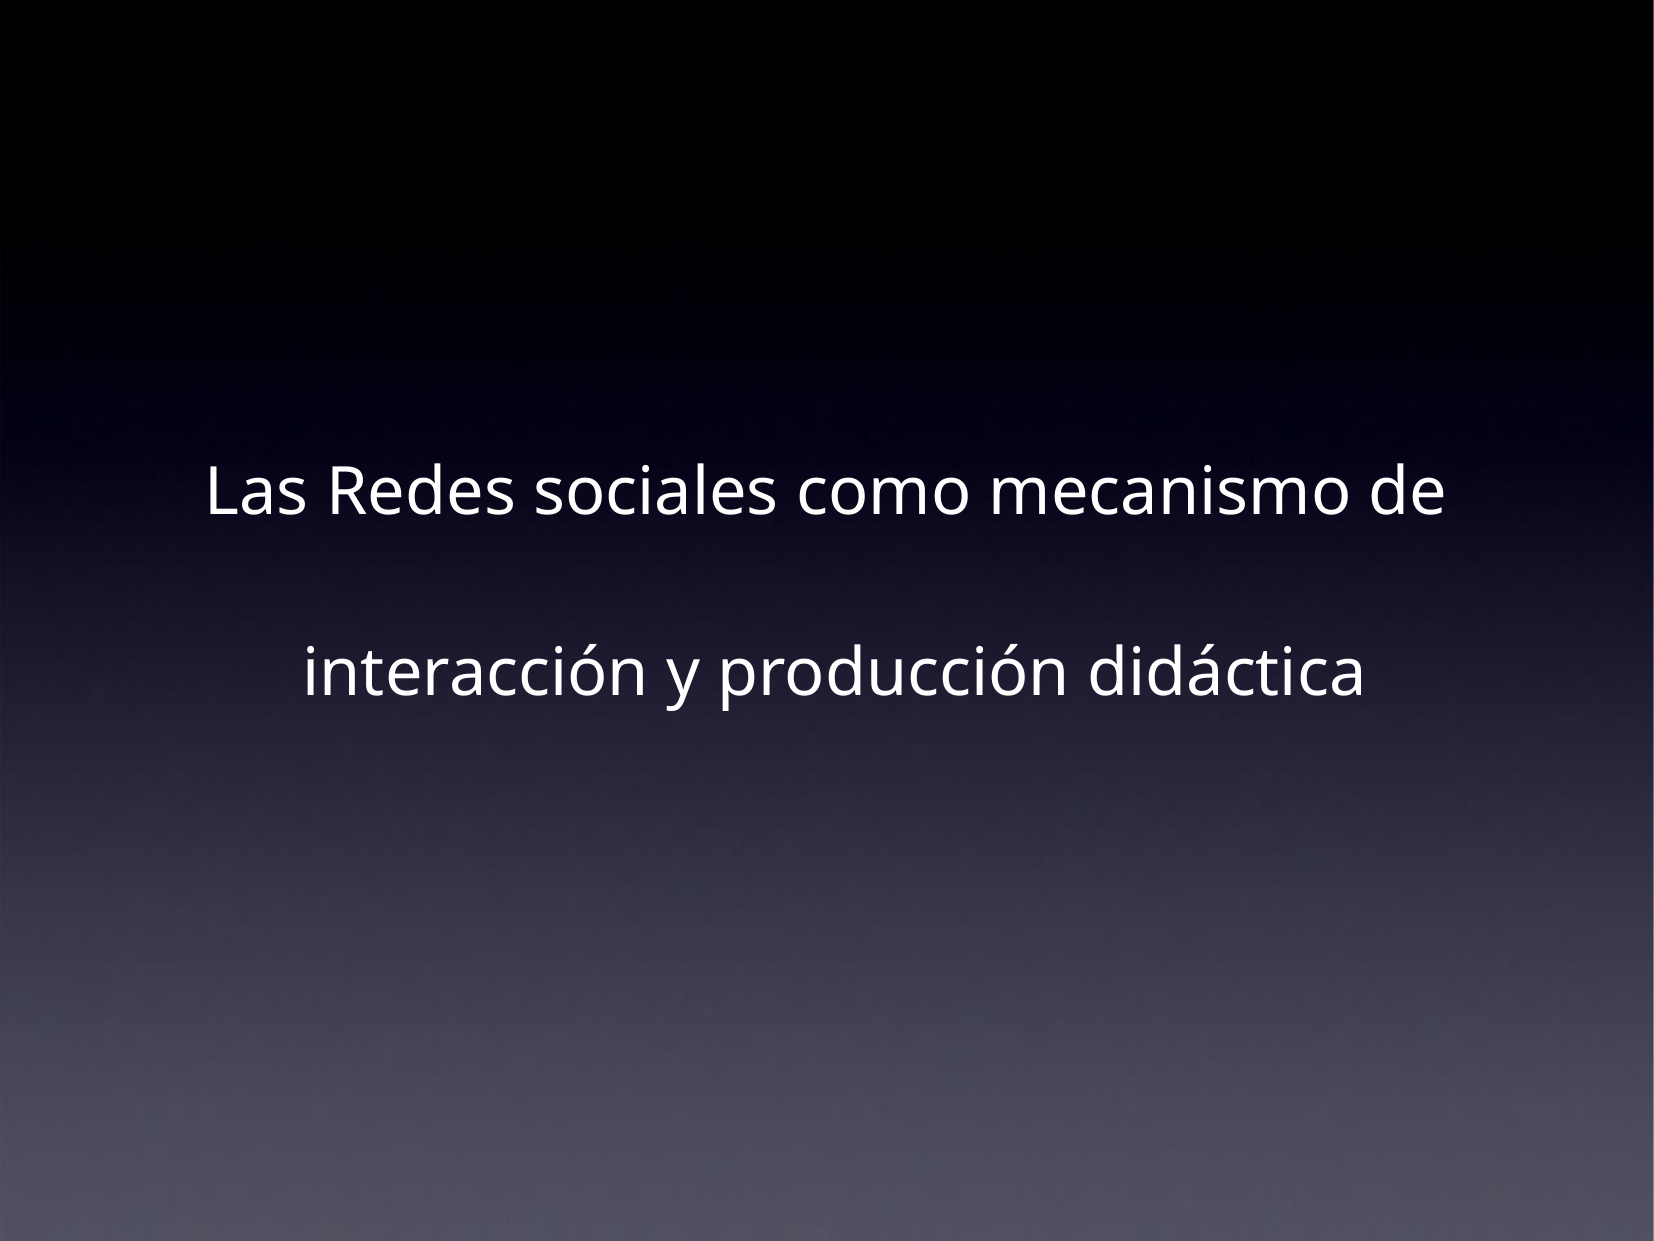

# Las Redes sociales como mecanismo de
 interacción y producción didáctica